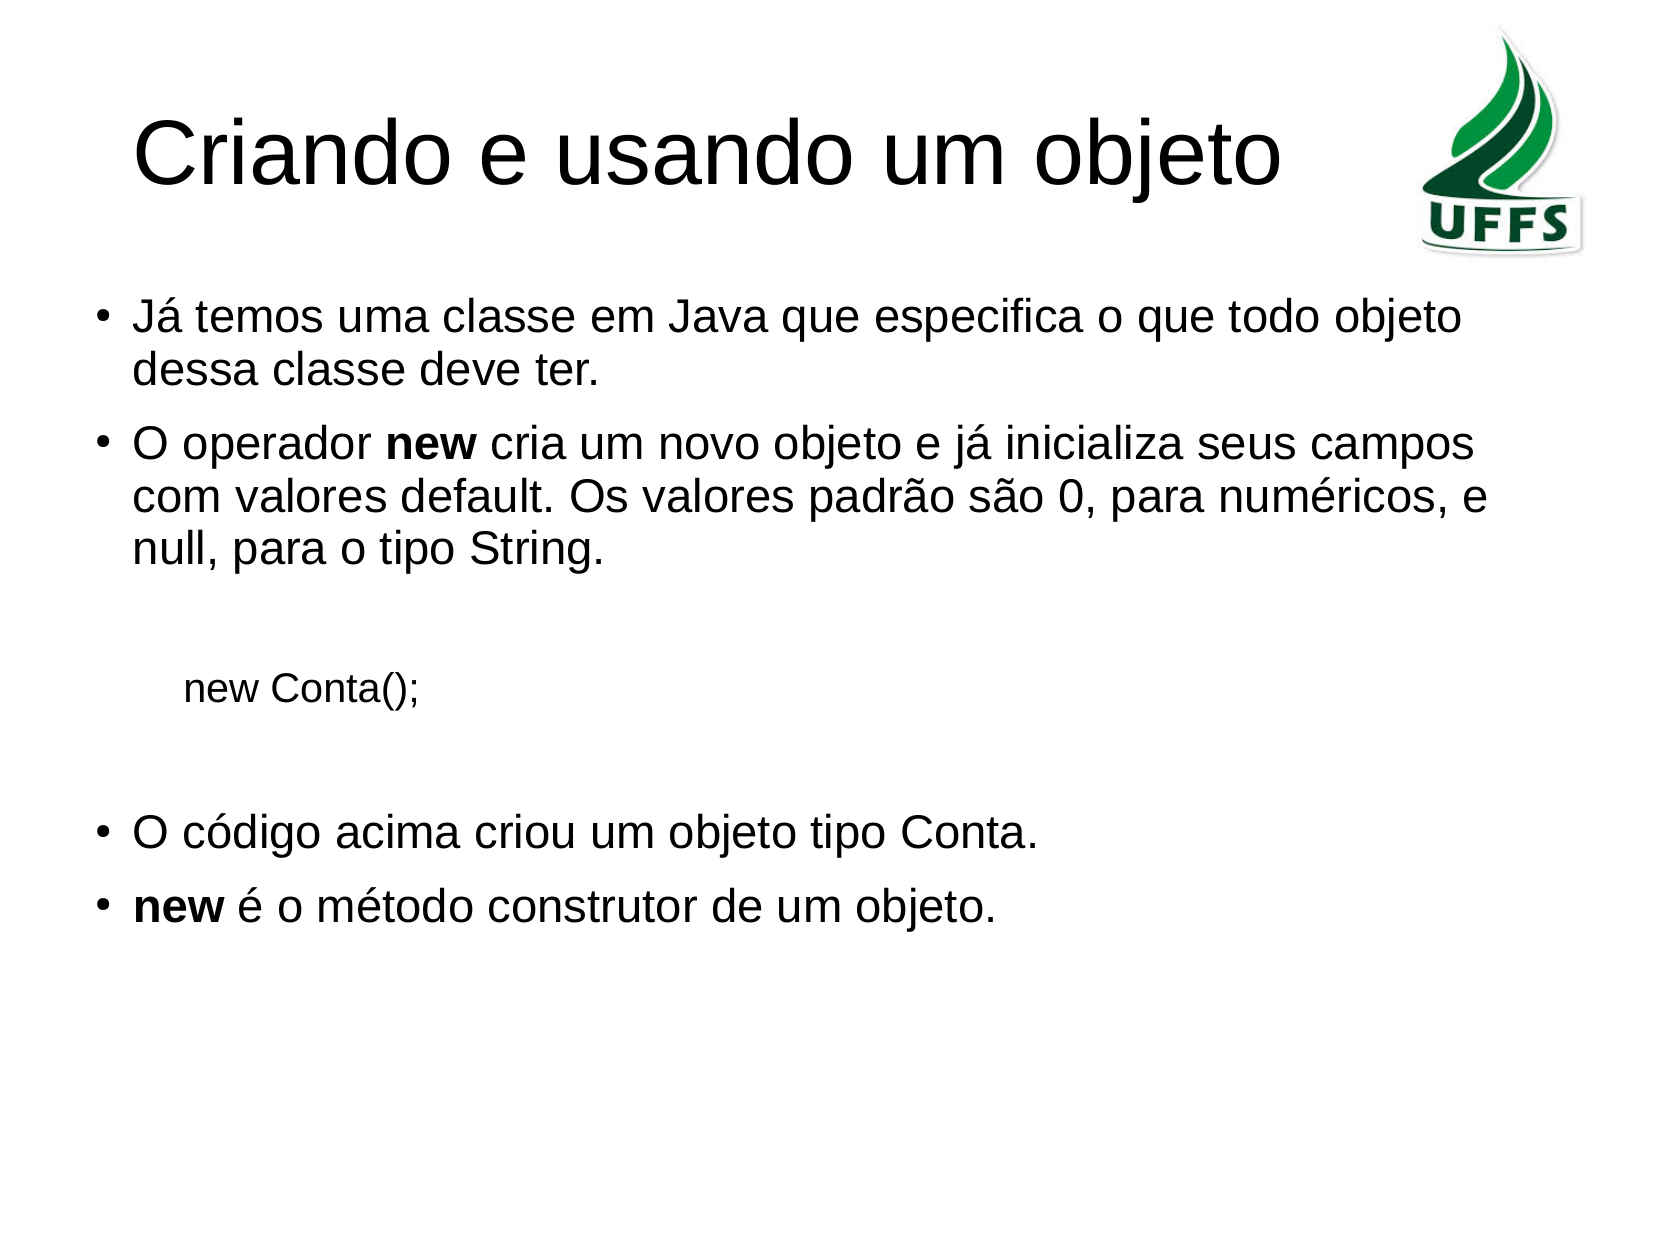

# Criando e usando um objeto
Já temos uma classe em Java que especifica o que todo objeto dessa classe deve ter.
O operador new cria um novo objeto e já inicializa seus campos com valores default. Os valores padrão são 0, para numéricos, e null, para o tipo String.
new Conta();
O código acima criou um objeto tipo Conta.
new é o método construtor de um objeto.